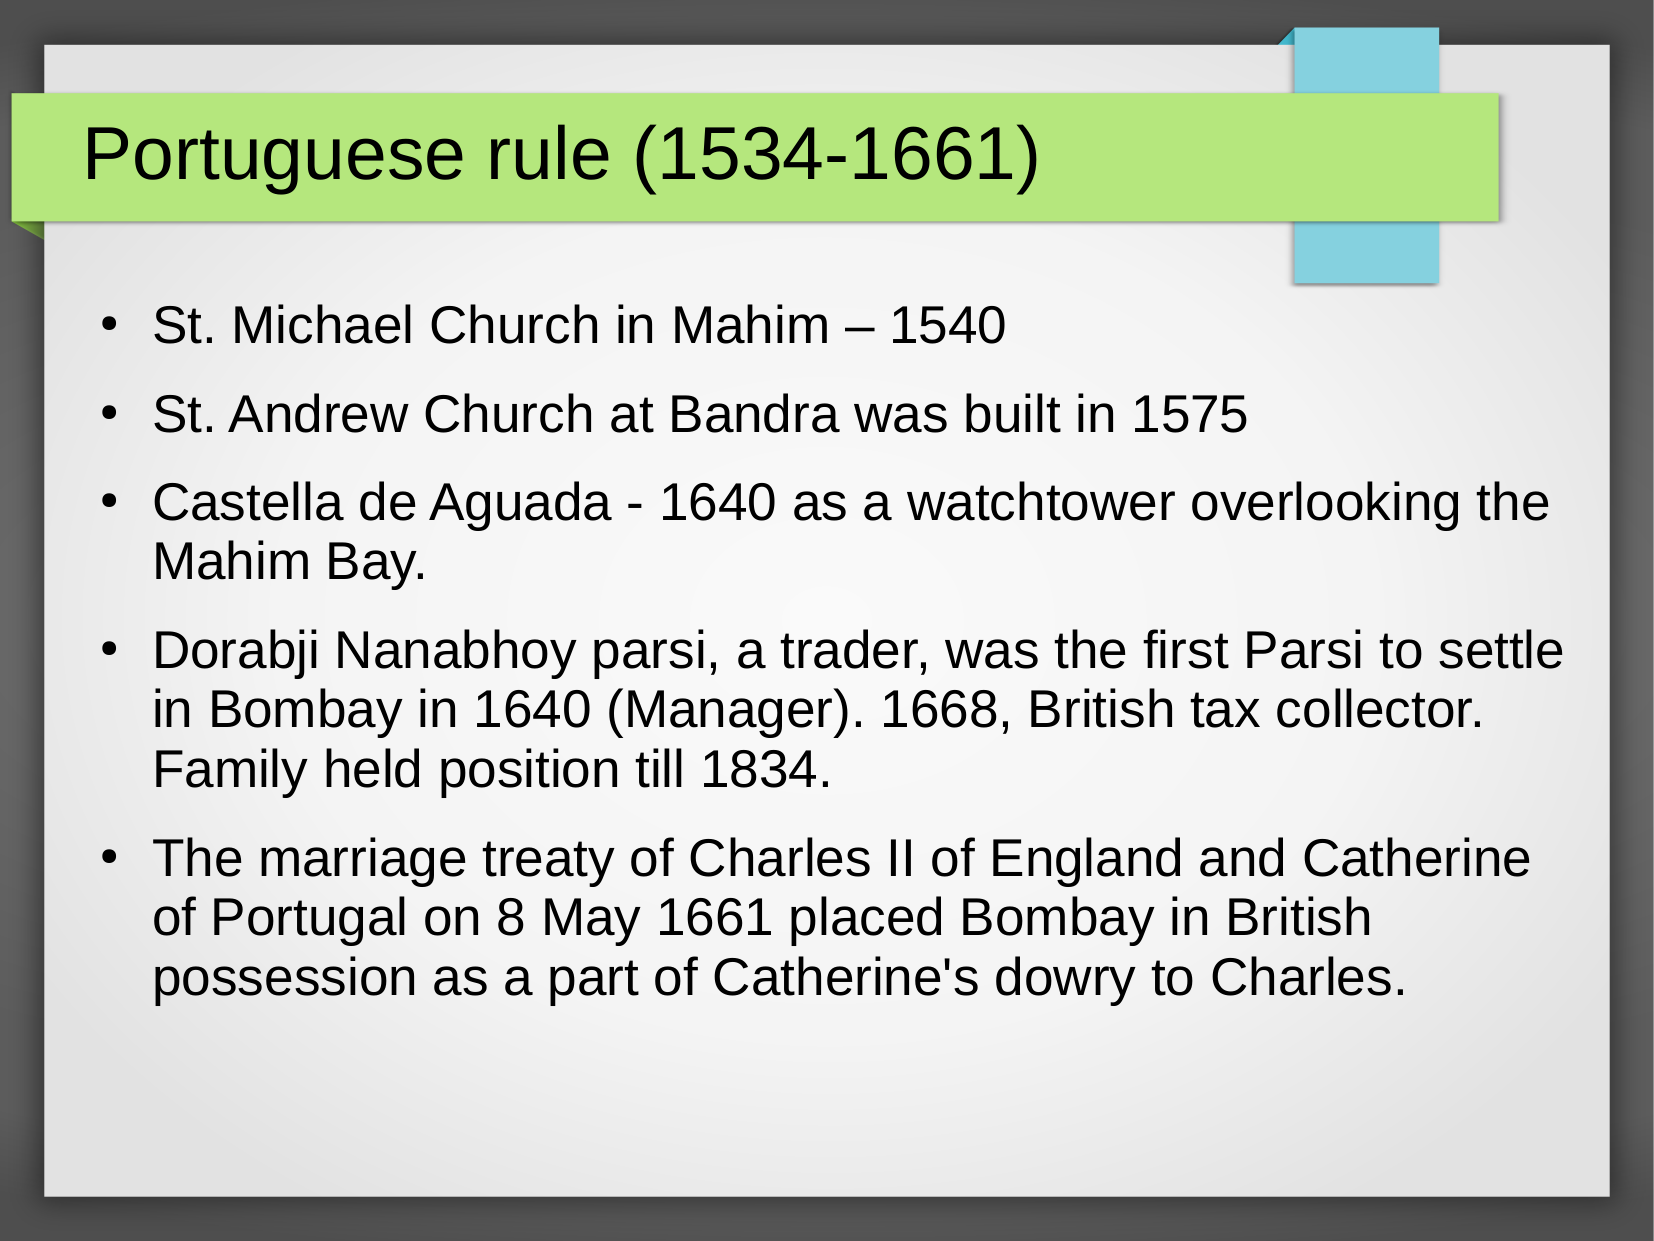

# Portuguese rule (1534-1661)
St. Michael Church in Mahim – 1540
St. Andrew Church at Bandra was built in 1575
Castella de Aguada - 1640 as a watchtower overlooking the Mahim Bay.
Dorabji Nanabhoy parsi, a trader, was the first Parsi to settle in Bombay in 1640 (Manager). 1668, British tax collector. Family held position till 1834.
The marriage treaty of Charles II of England and Catherine of Portugal on 8 May 1661 placed Bombay in British possession as a part of Catherine's dowry to Charles.